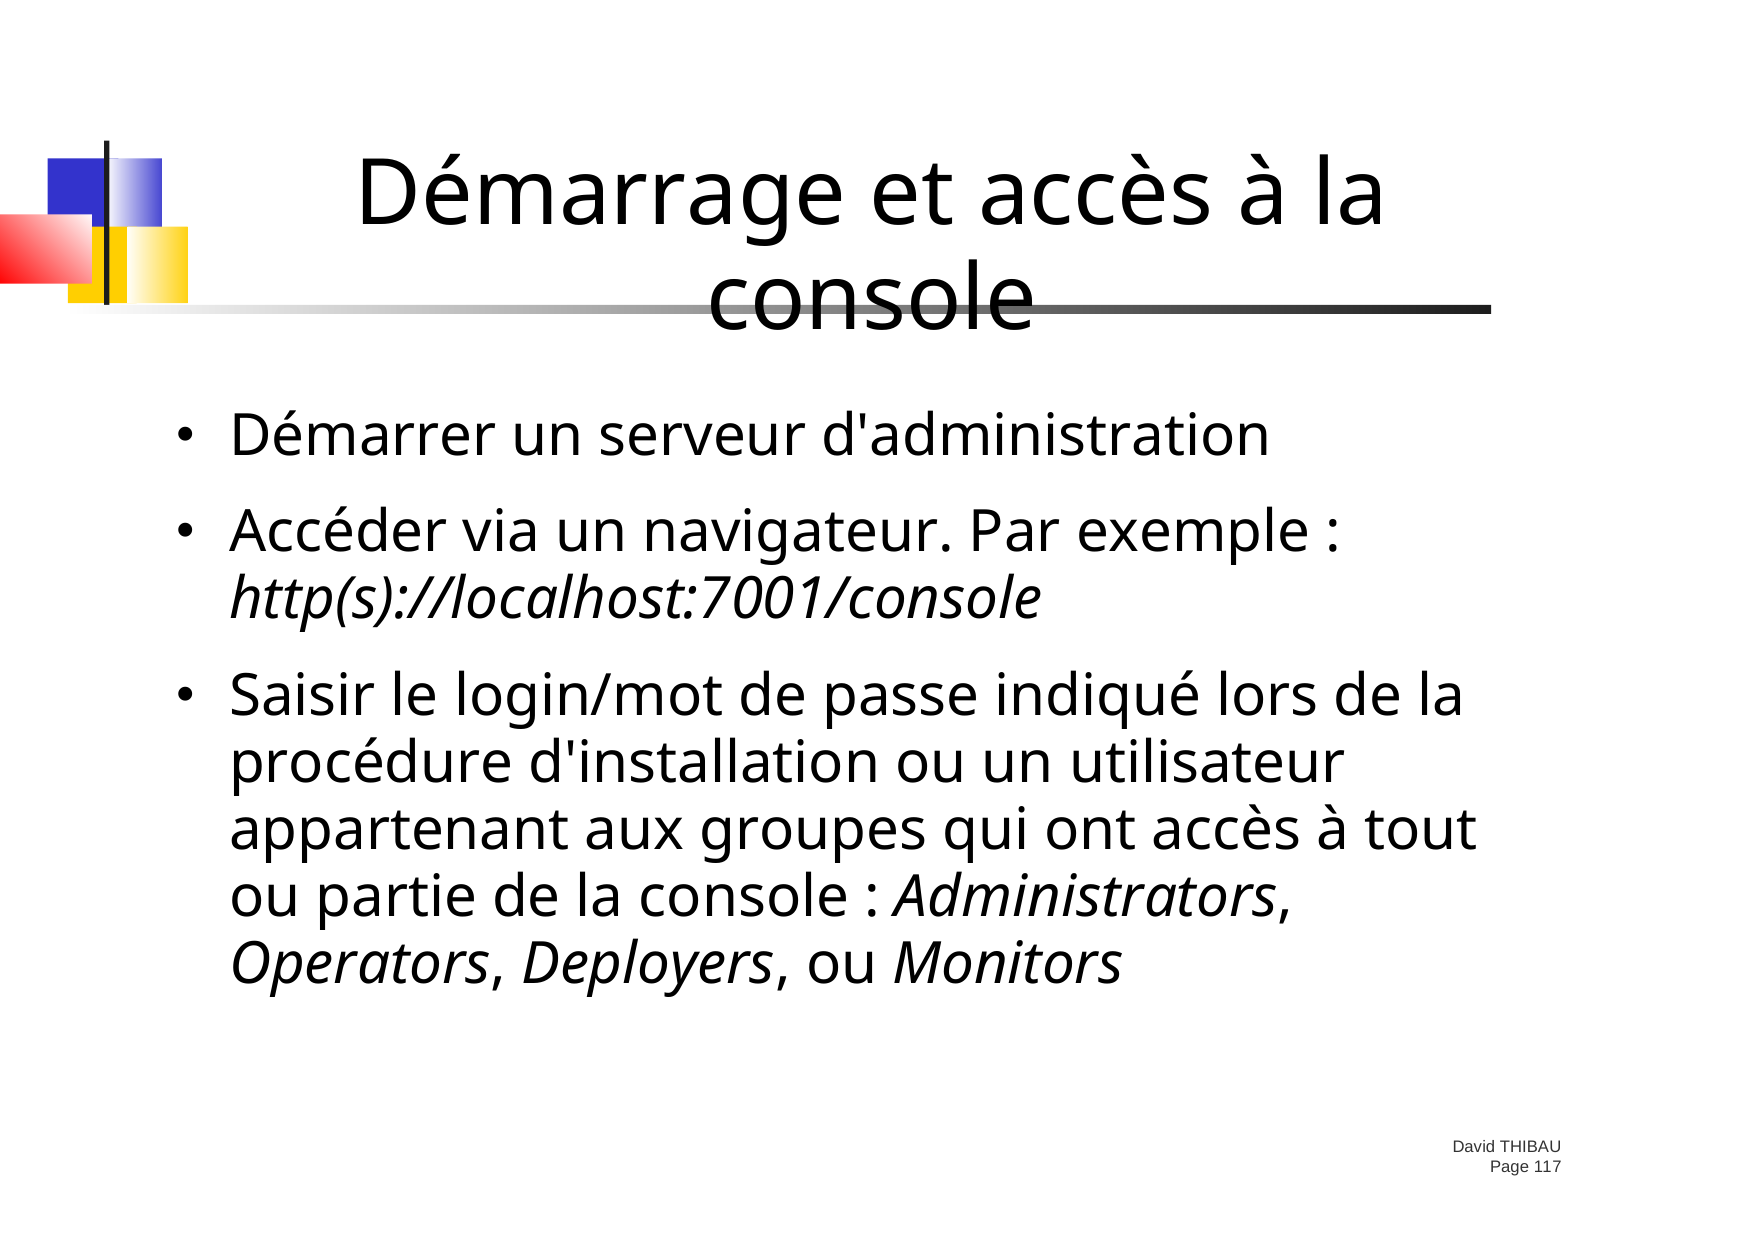

# Démarrage et accès à la console
Démarrer un serveur d'administration
Accéder via un navigateur. Par exemple : http(s)://localhost:7001/console
Saisir le login/mot de passe indiqué lors de la procédure d'installation ou un utilisateur appartenant aux groupes qui ont accès à tout ou partie de la console : Administrators, Operators, Deployers, ou Monitors